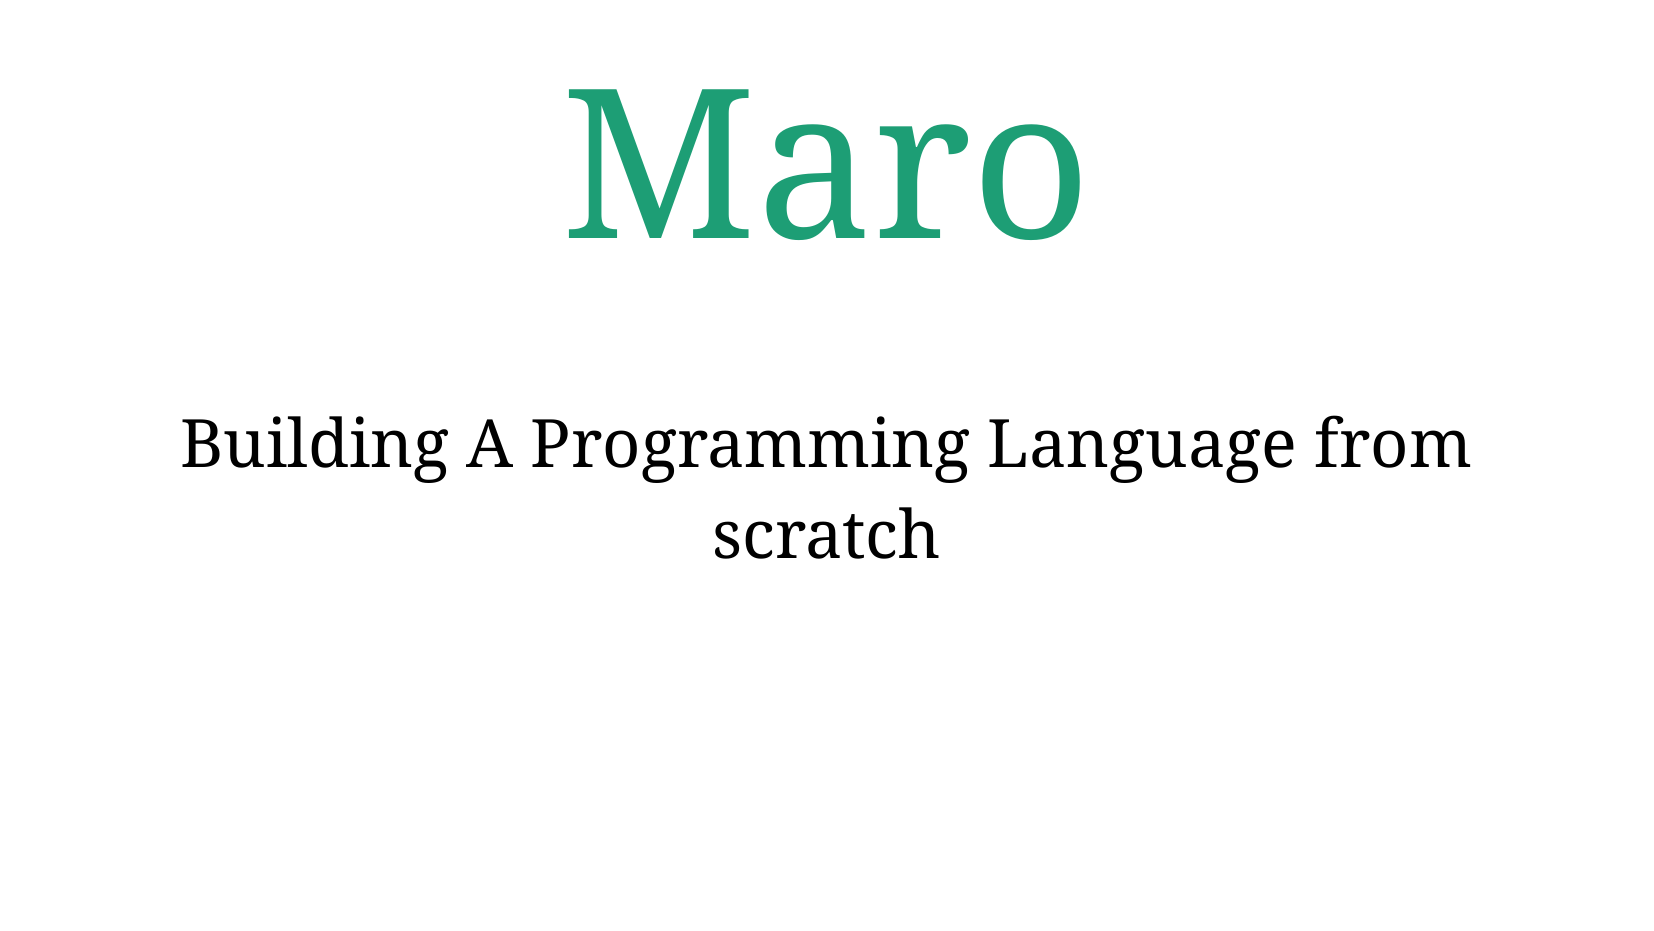

# Maro
Building A Programming Language from scratch